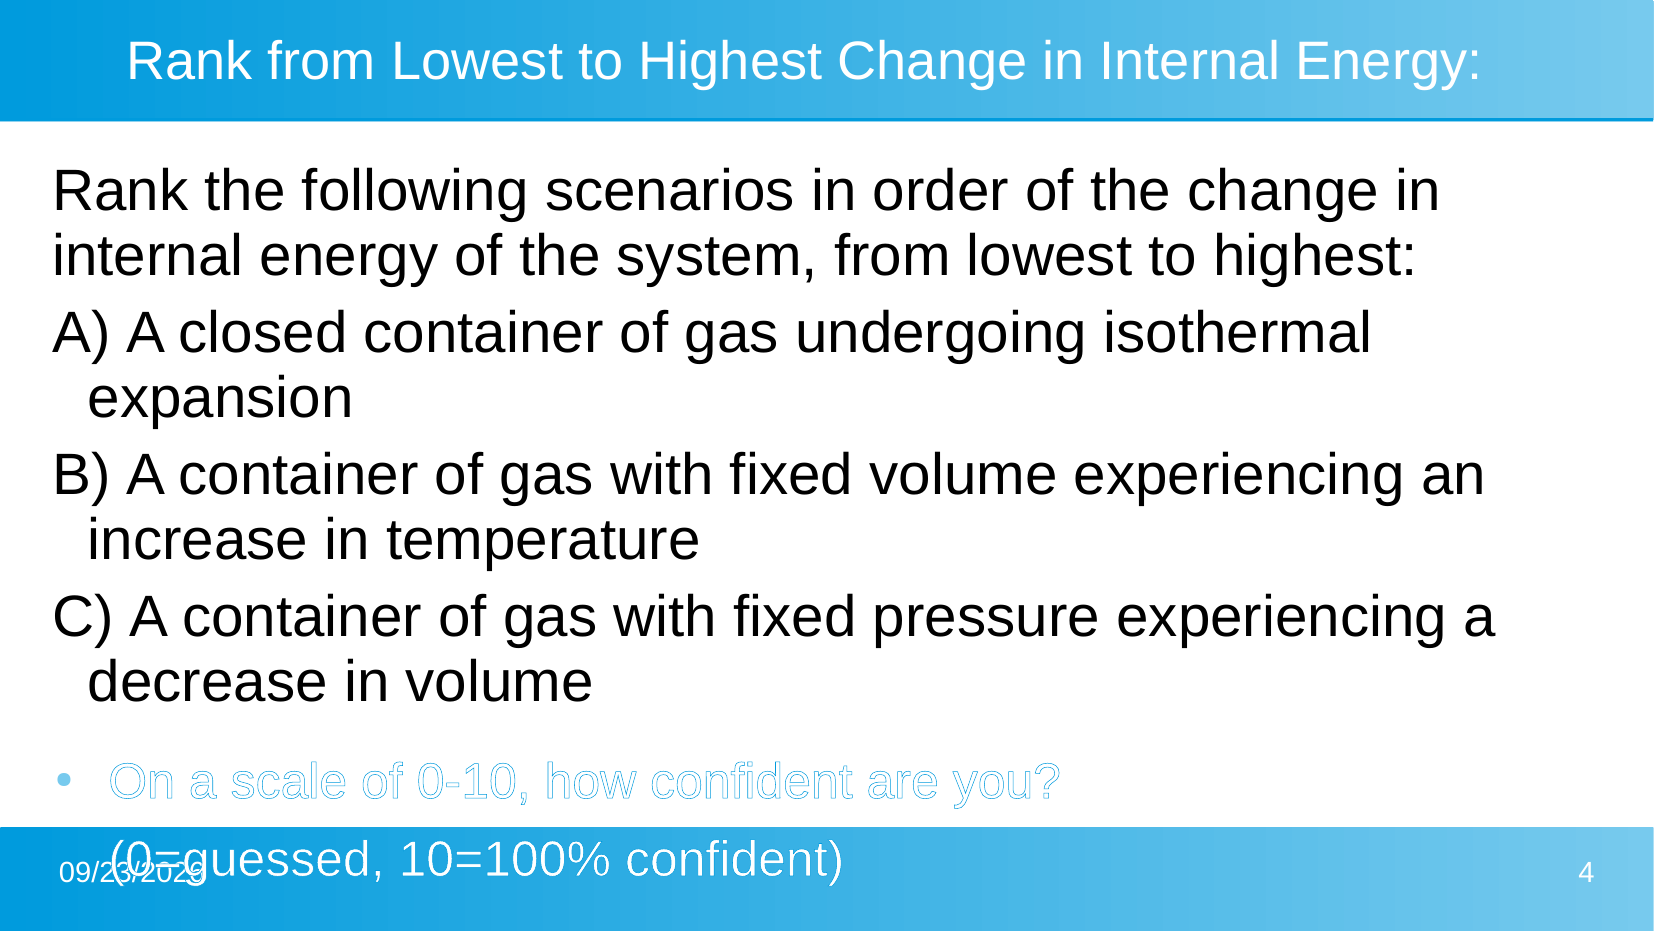

# Rank from Lowest to Highest Change in Internal Energy:
Rank the following scenarios in order of the change in internal energy of the system, from lowest to highest:
 A closed container of gas undergoing isothermal expansion
 A container of gas with fixed volume experiencing an increase in temperature
 A container of gas with fixed pressure experiencing a decrease in volume
On a scale of 0-10, how confident are you?
(0=guessed, 10=100% confident)
4